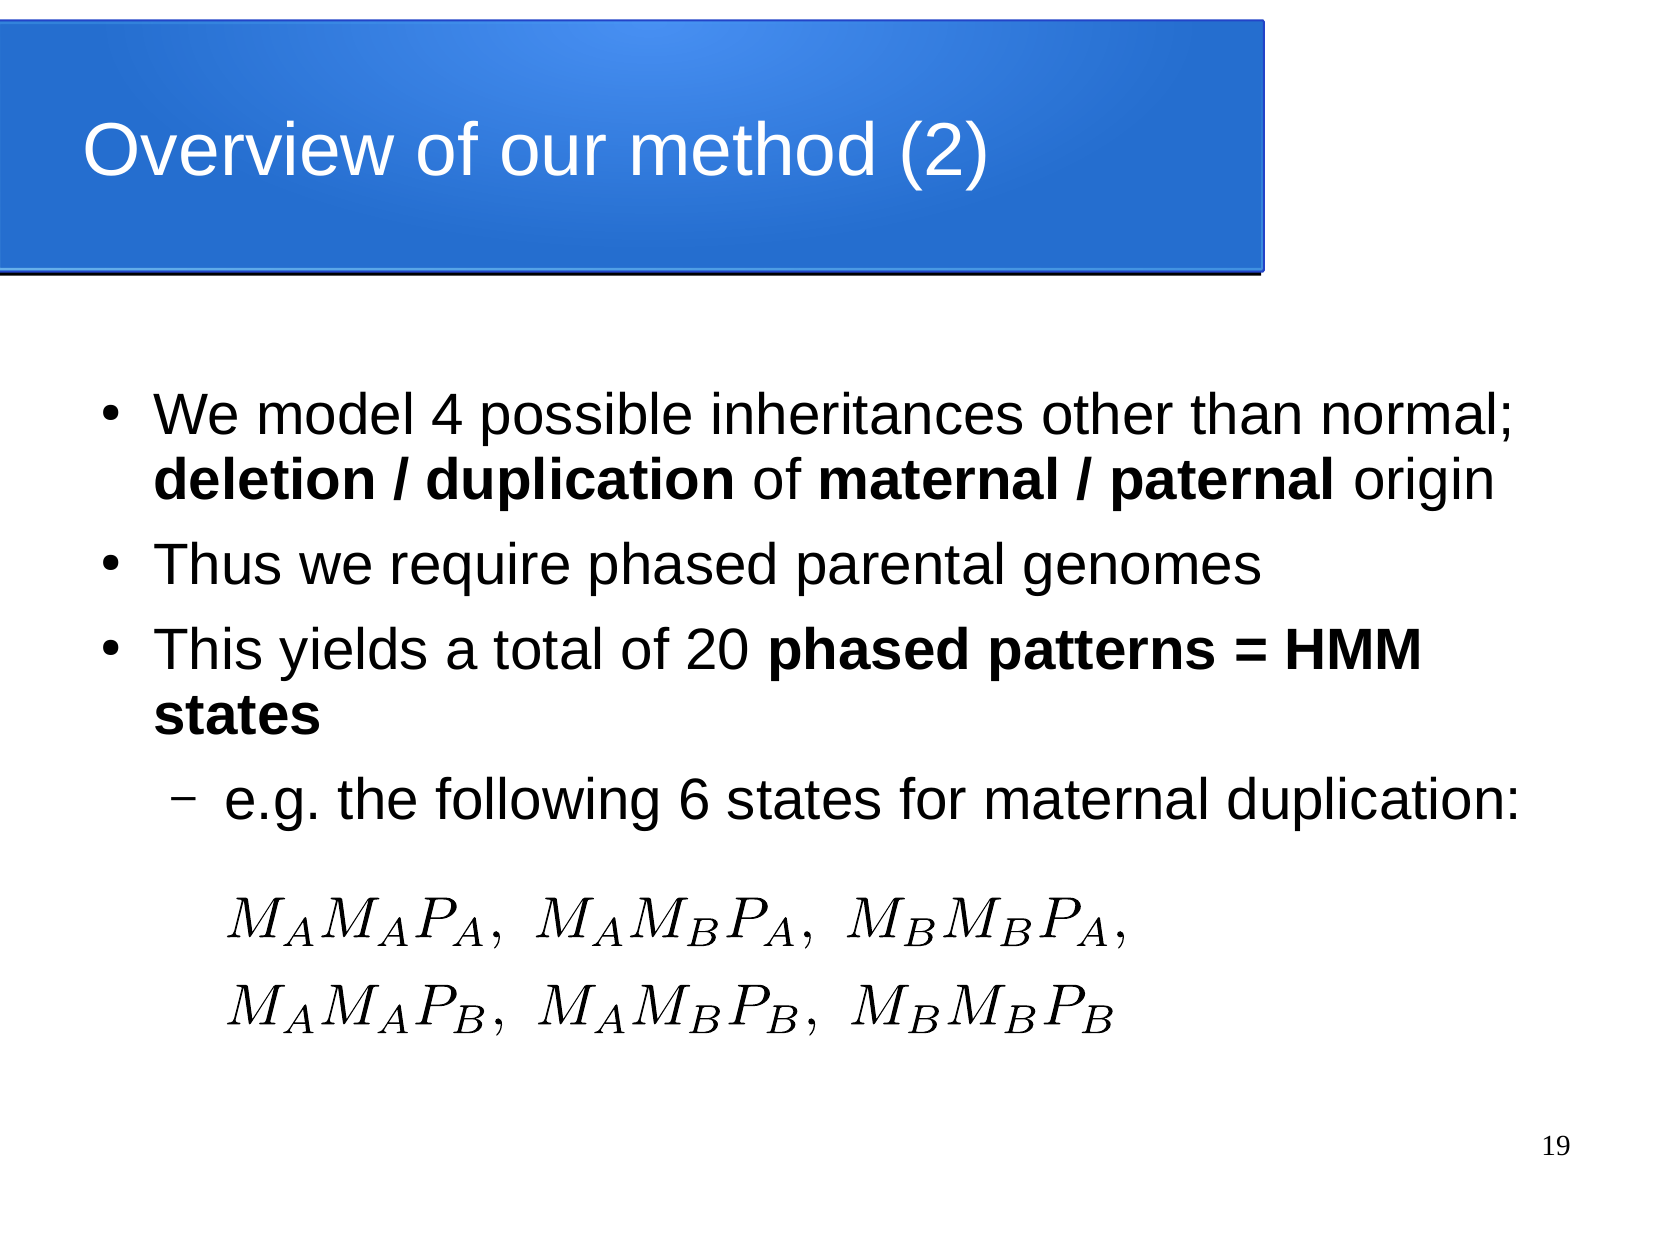

# Overview of our method (2)
We model 4 possible inheritances other than normal; deletion / duplication of maternal / paternal origin
Thus we require phased parental genomes
This yields a total of 20 phased patterns = HMM states
e.g. the following 6 states for maternal duplication:
19